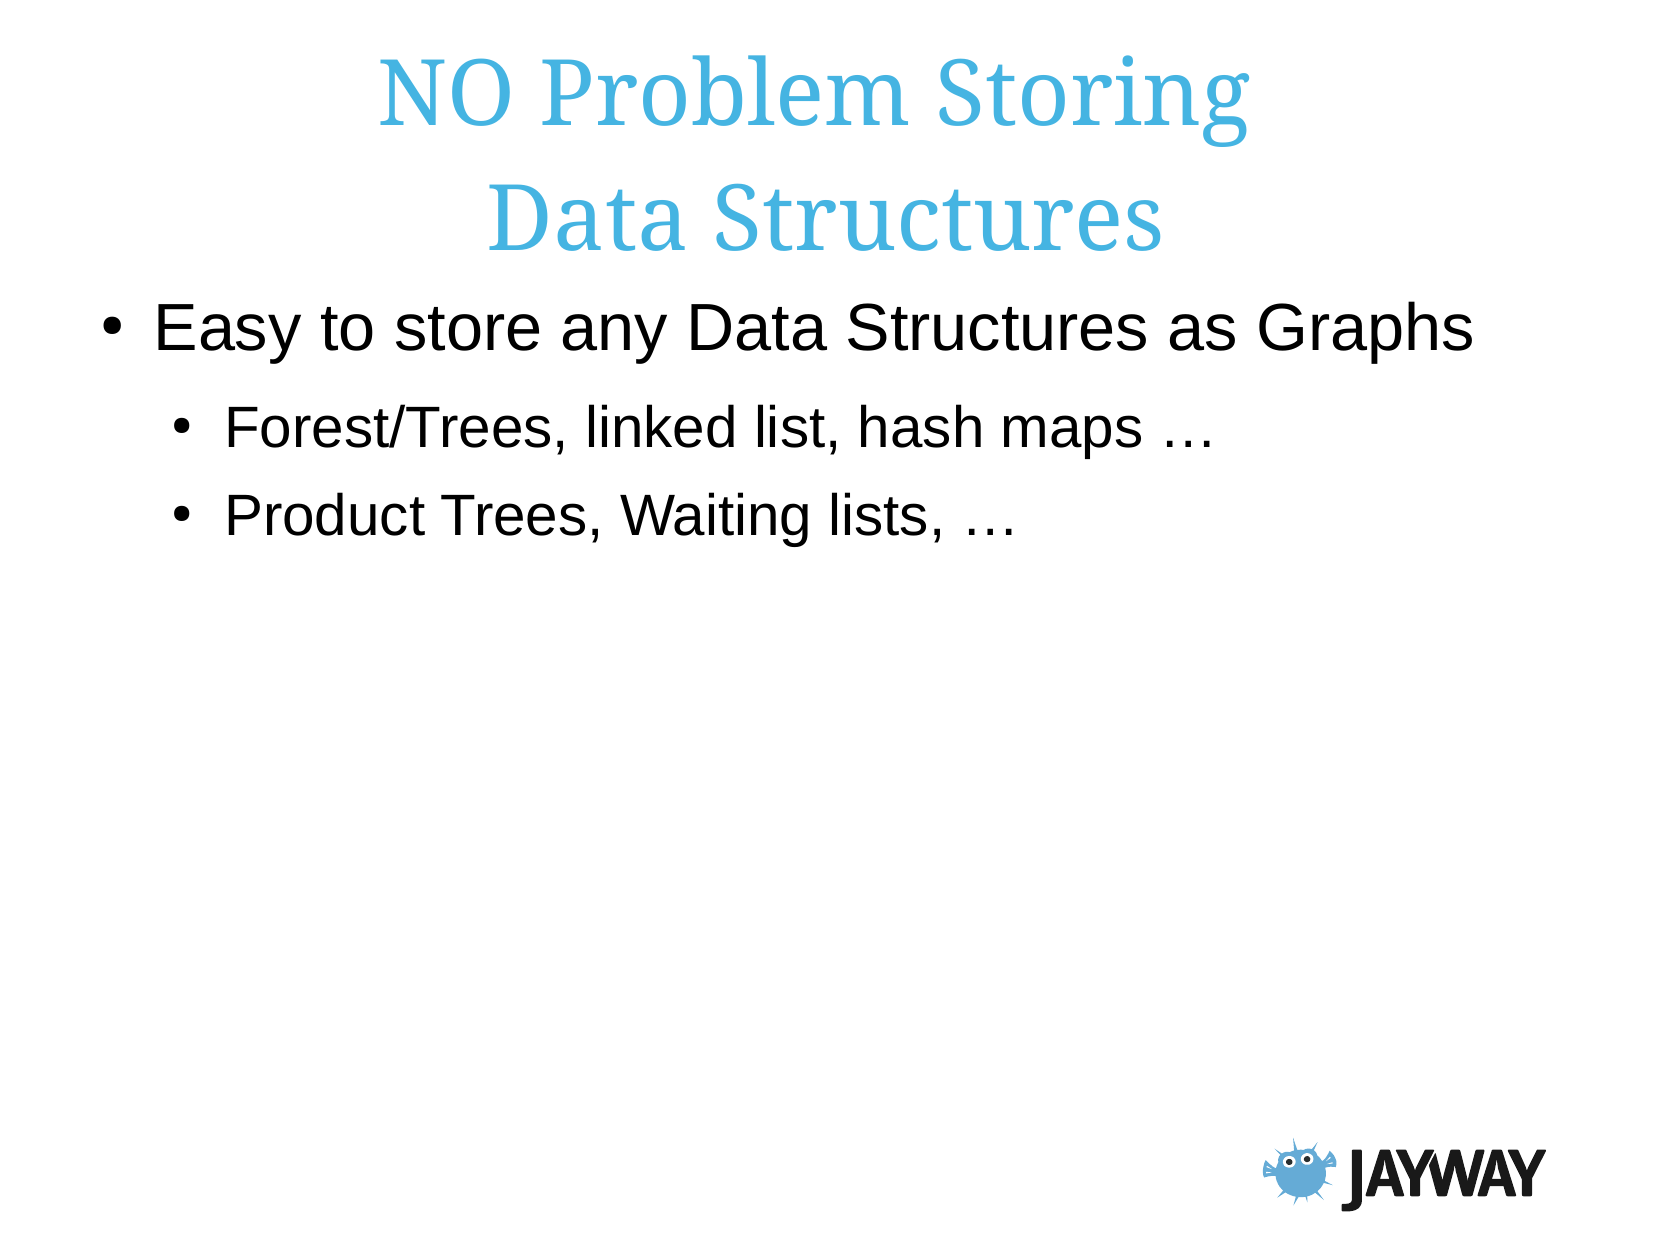

# NO Problem Storing Data Structures
Easy to store any Data Structures as Graphs
Forest/Trees, linked list, hash maps …
Product Trees, Waiting lists, …